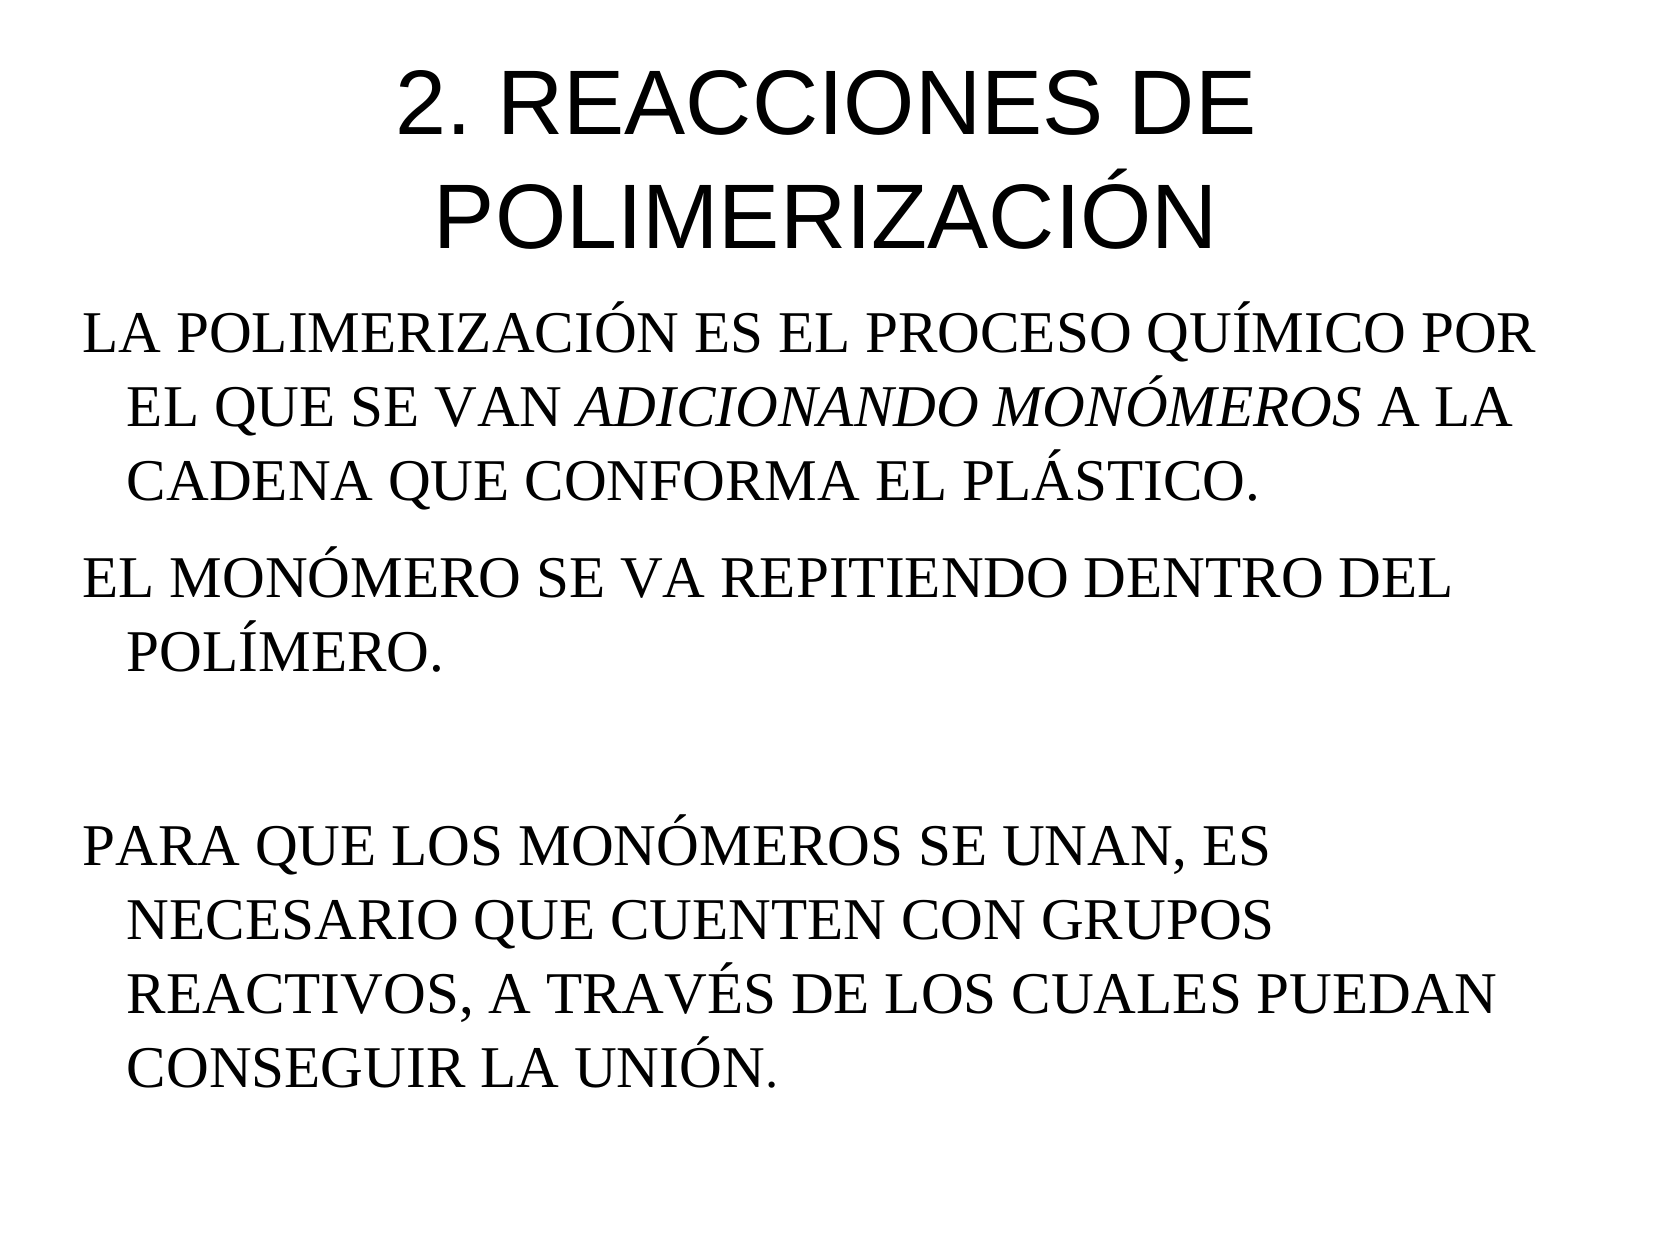

# 2. REACCIONES DE POLIMERIZACIÓN
LA POLIMERIZACIÓN ES EL PROCESO QUÍMICO POR EL QUE SE VAN ADICIONANDO MONÓMEROS A LA CADENA QUE CONFORMA EL PLÁSTICO.
EL MONÓMERO SE VA REPITIENDO DENTRO DEL POLÍMERO.
PARA QUE LOS MONÓMEROS SE UNAN, ES NECESARIO QUE CUENTEN CON GRUPOS REACTIVOS, A TRAVÉS DE LOS CUALES PUEDAN CONSEGUIR LA UNIÓN.